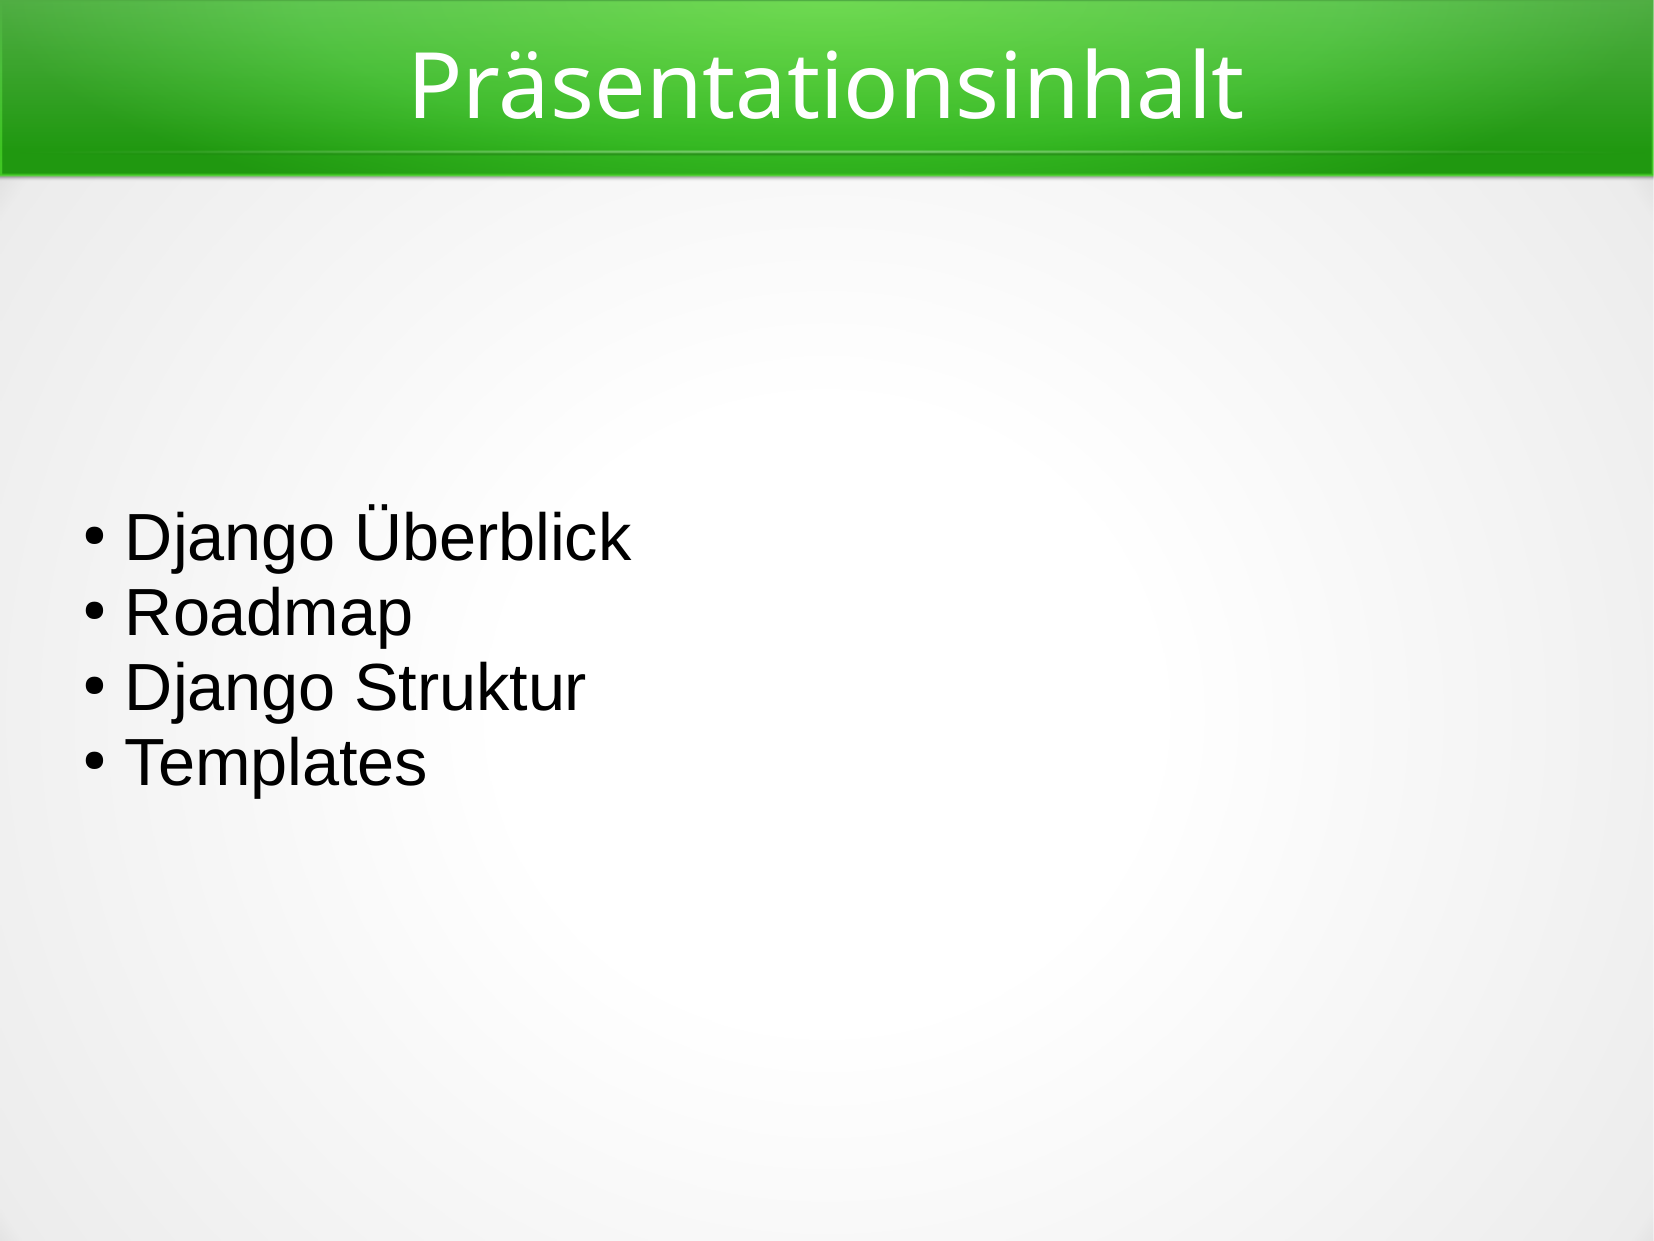

# Präsentationsinhalt
 Django Überblick
 Roadmap
 Django Struktur
 Templates